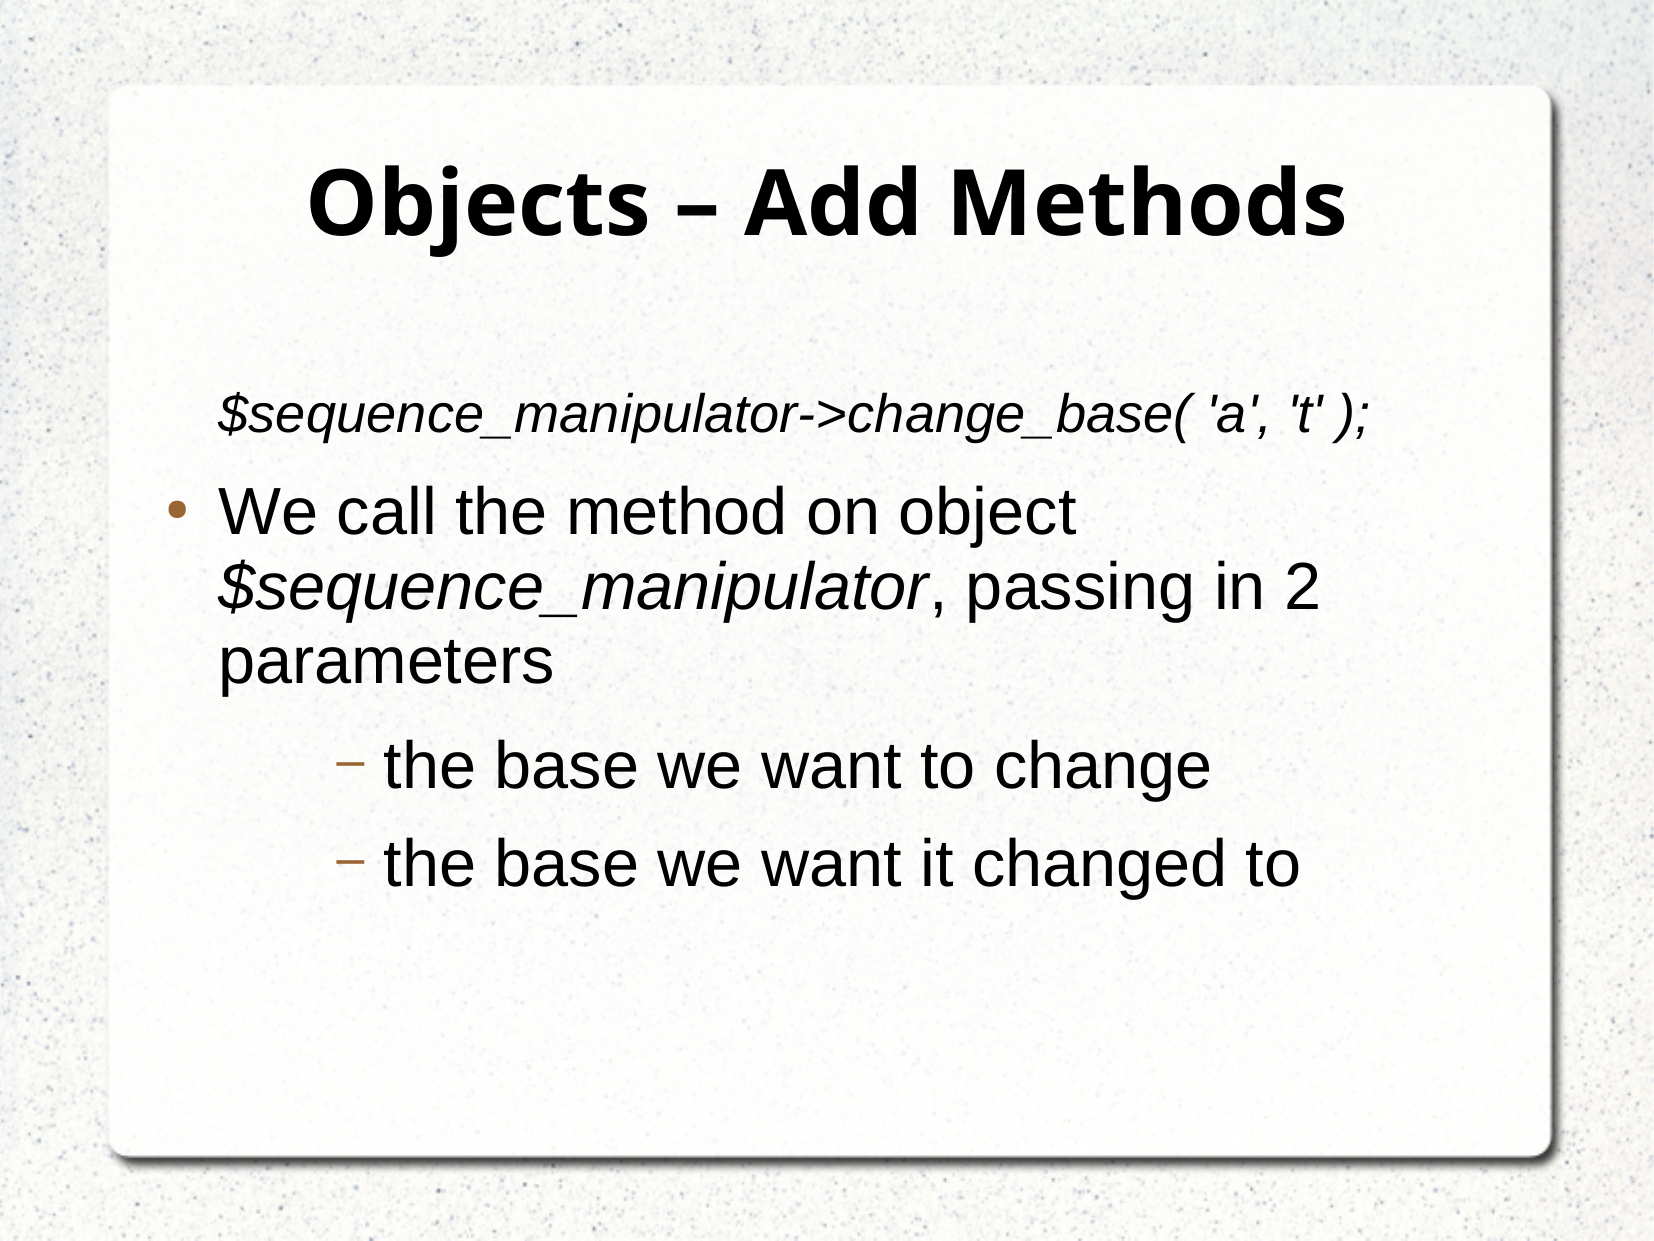

# Objects – Add Methods
$sequence_manipulator->change_base( 'a', 't' );
We call the method on object $sequence_manipulator, passing in 2 parameters
the base we want to change
the base we want it changed to